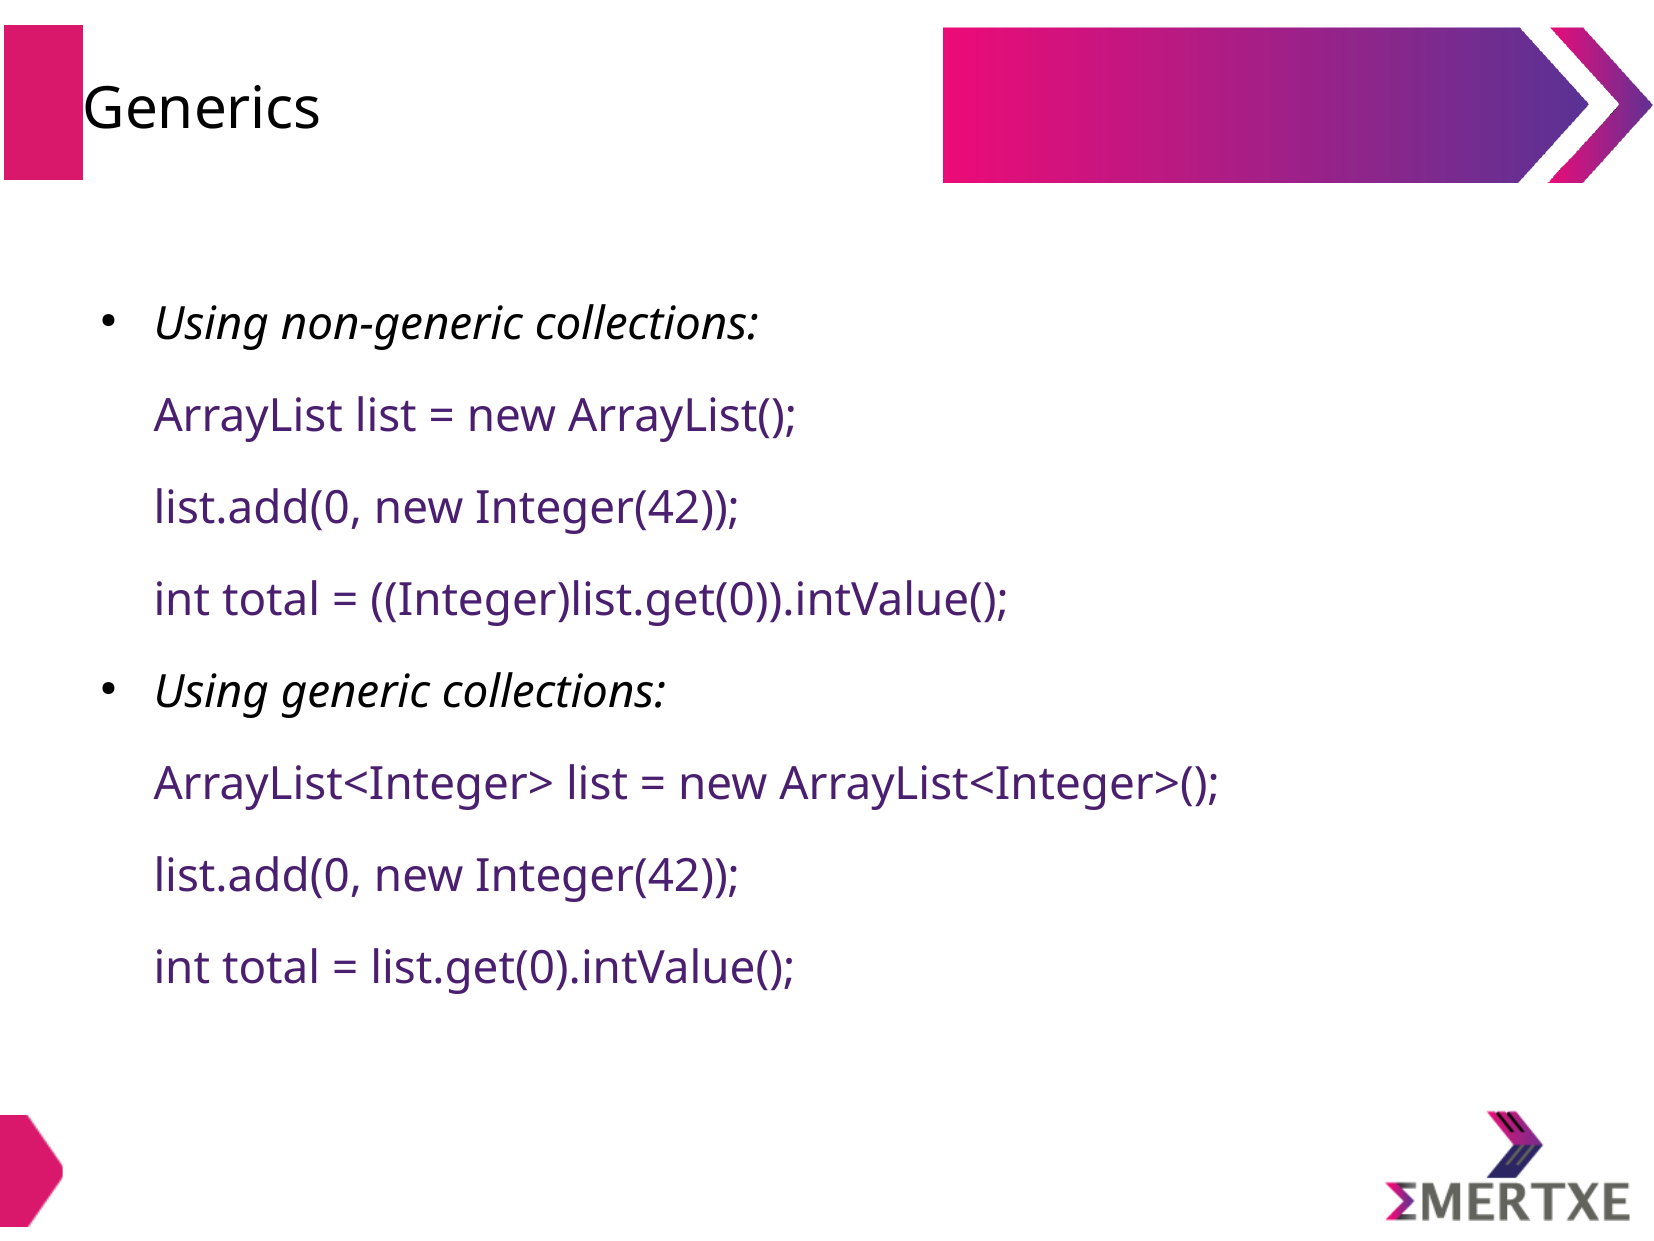

# Generics
Using non-generic collections:
ArrayList list = new ArrayList();
list.add(0, new Integer(42));
int total = ((Integer)list.get(0)).intValue();
Using generic collections:
ArrayList<Integer> list = new ArrayList<Integer>();
list.add(0, new Integer(42));
int total = list.get(0).intValue();